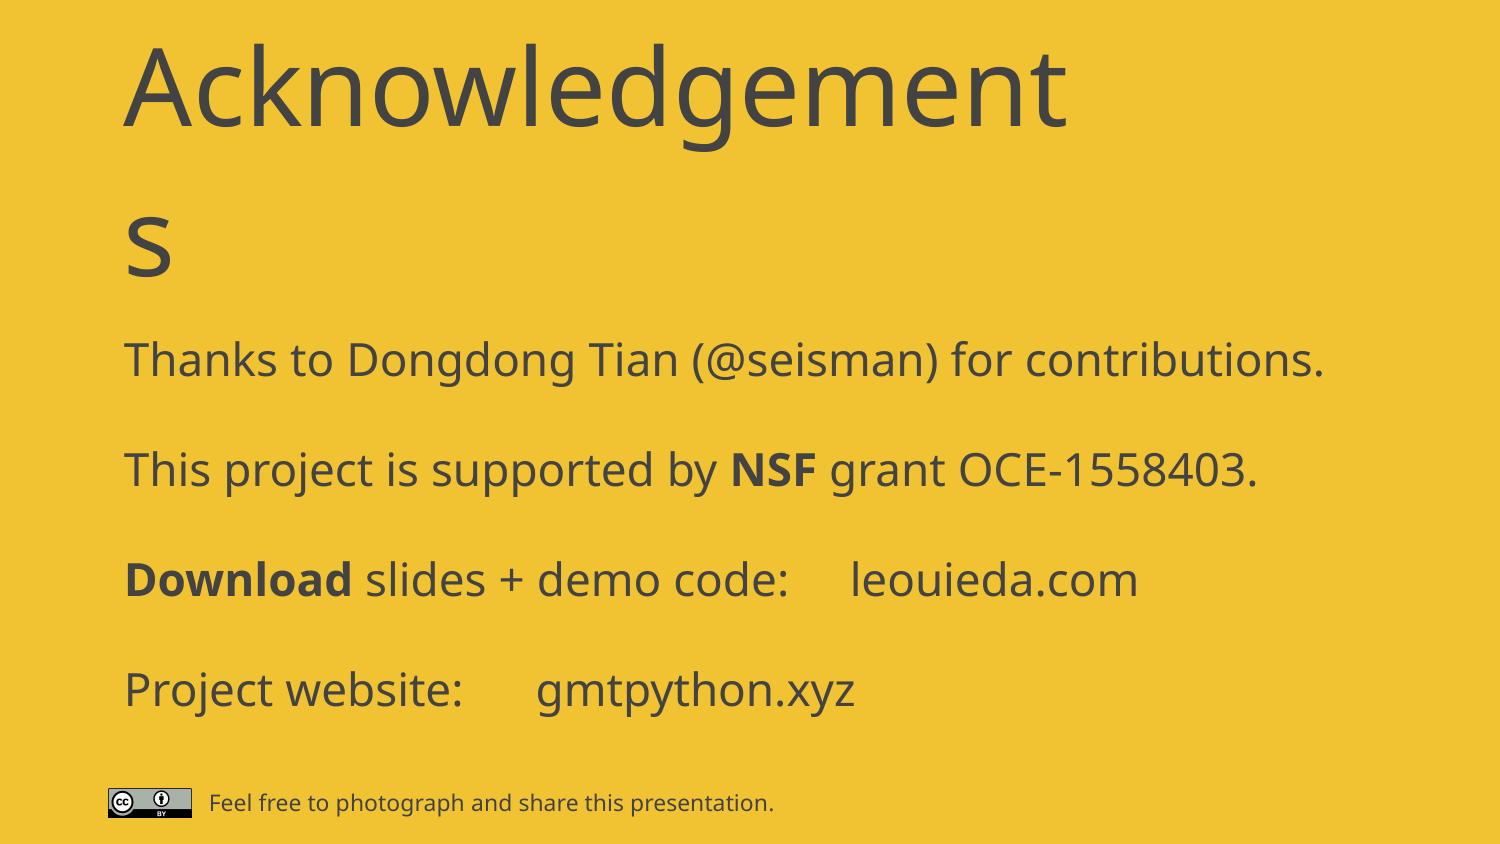

# Acknowledgements
Thanks to Dongdong Tian (@seisman) for contributions.
This project is supported by NSF grant OCE-1558403.
Download slides + demo code: leouieda.com
Project website: gmtpython.xyz
Feel free to photograph and share this presentation.